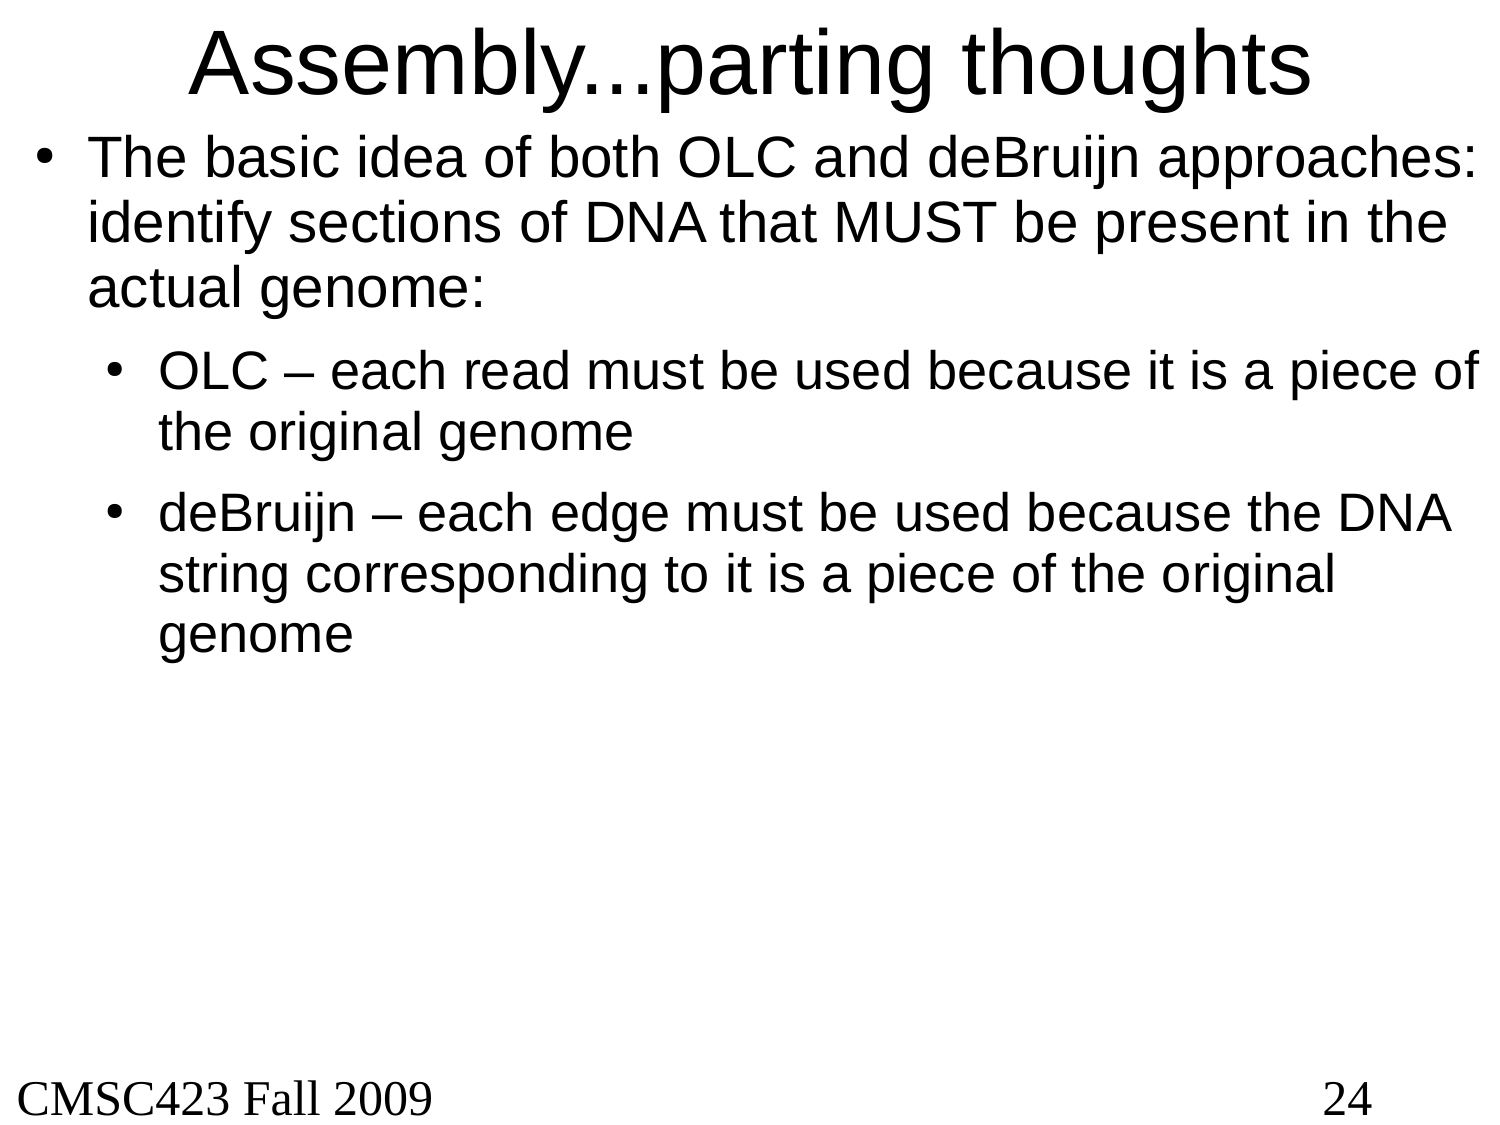

# Assembly...parting thoughts
The basic idea of both OLC and deBruijn approaches: identify sections of DNA that MUST be present in the actual genome:
OLC – each read must be used because it is a piece of the original genome
deBruijn – each edge must be used because the DNA string corresponding to it is a piece of the original genome
CMSC423 Fall 2009
24